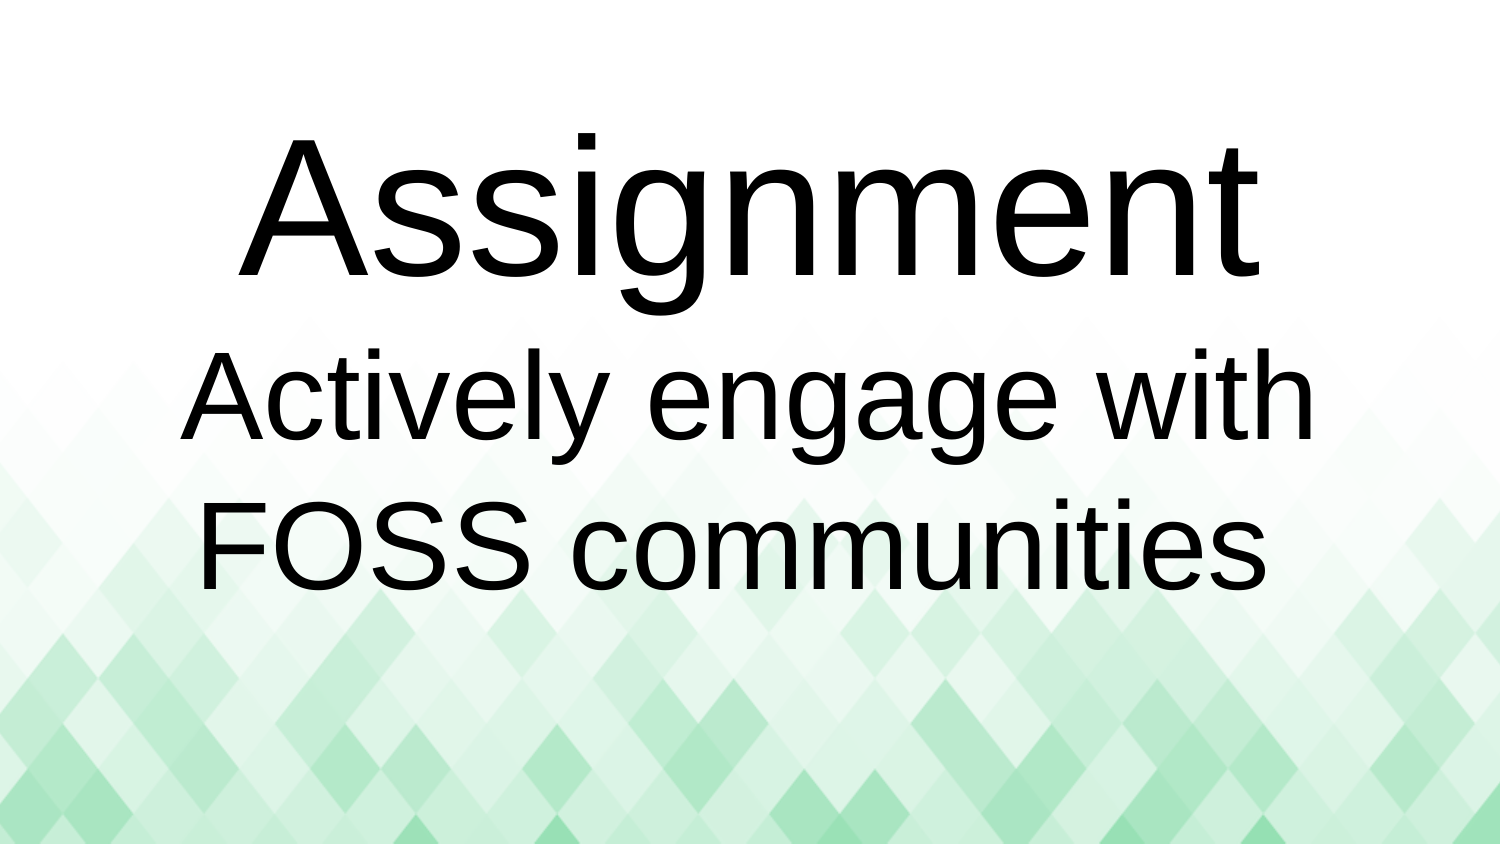

# Assignment Actively engage with FOSS communities